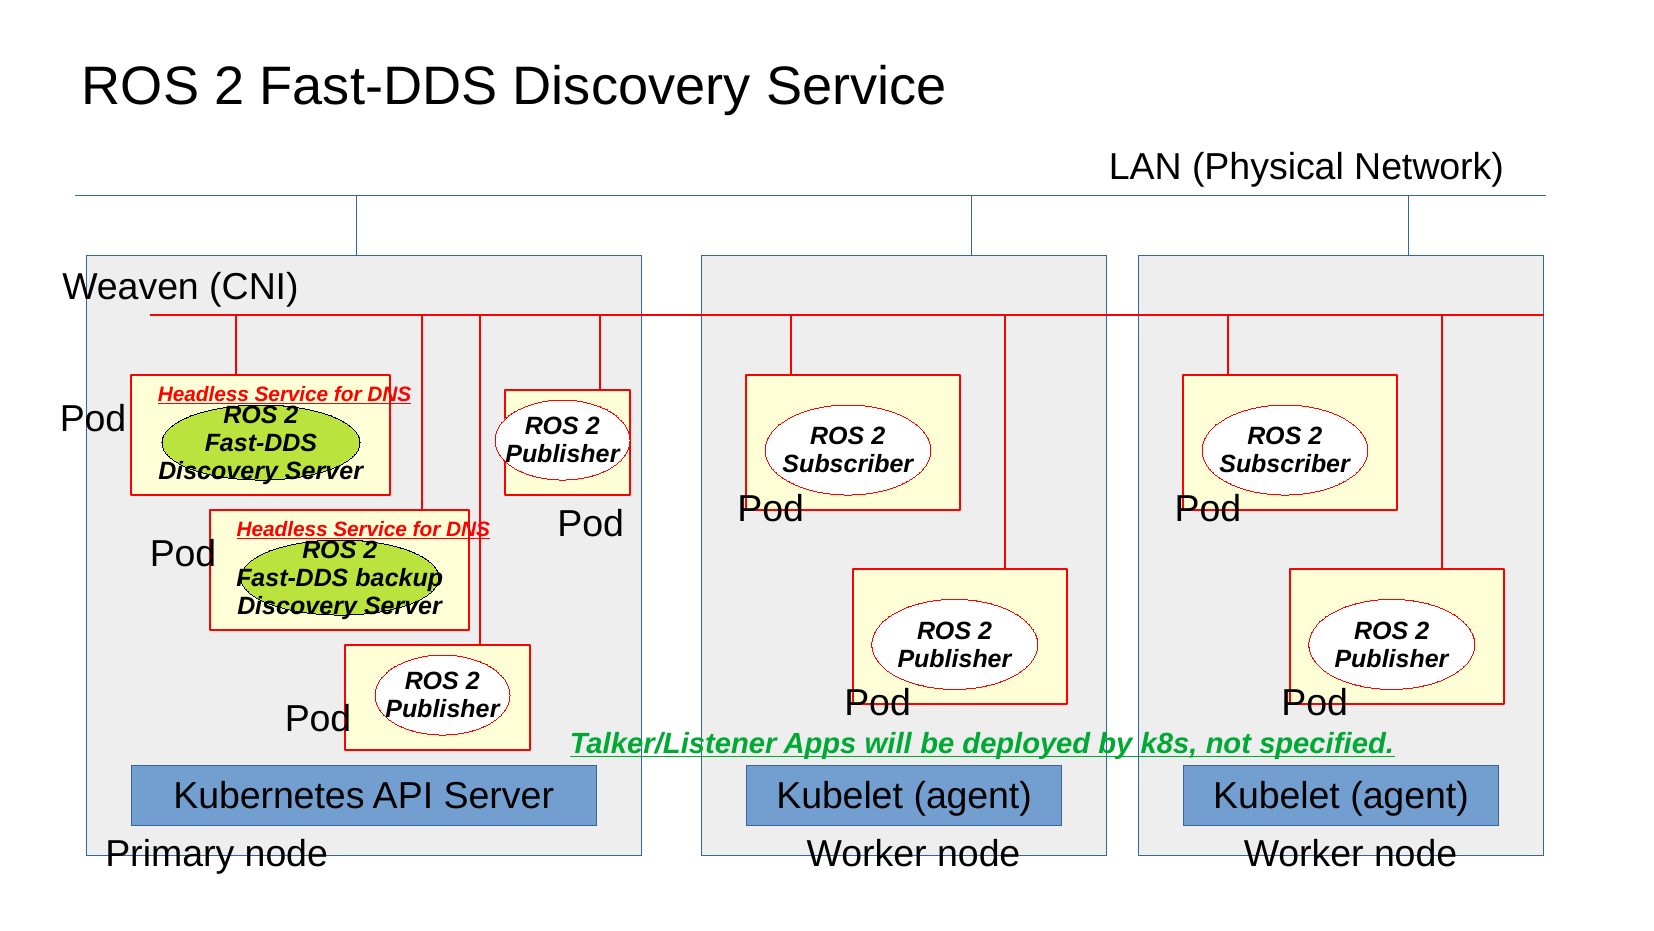

# ROS 2 Fast-DDS Discovery Service
LAN (Physical Network)
Weaven (CNI)
Headless Service for DNS
Pod
ROS 2
Publisher
ROS 2
Fast-DDS
Discovery Server
ROS 2
Subscriber
ROS 2
Subscriber
Pod
Pod
Pod
Headless Service for DNS
Pod
ROS 2
Fast-DDS backup
Discovery Server
ROS 2
Publisher
ROS 2
Publisher
ROS 2
Publisher
Pod
Pod
Pod
Talker/Listener Apps will be deployed by k8s, not specified.
Kubernetes API Server
Kubelet (agent)
Kubelet (agent)
Primary node
Worker node
Worker node